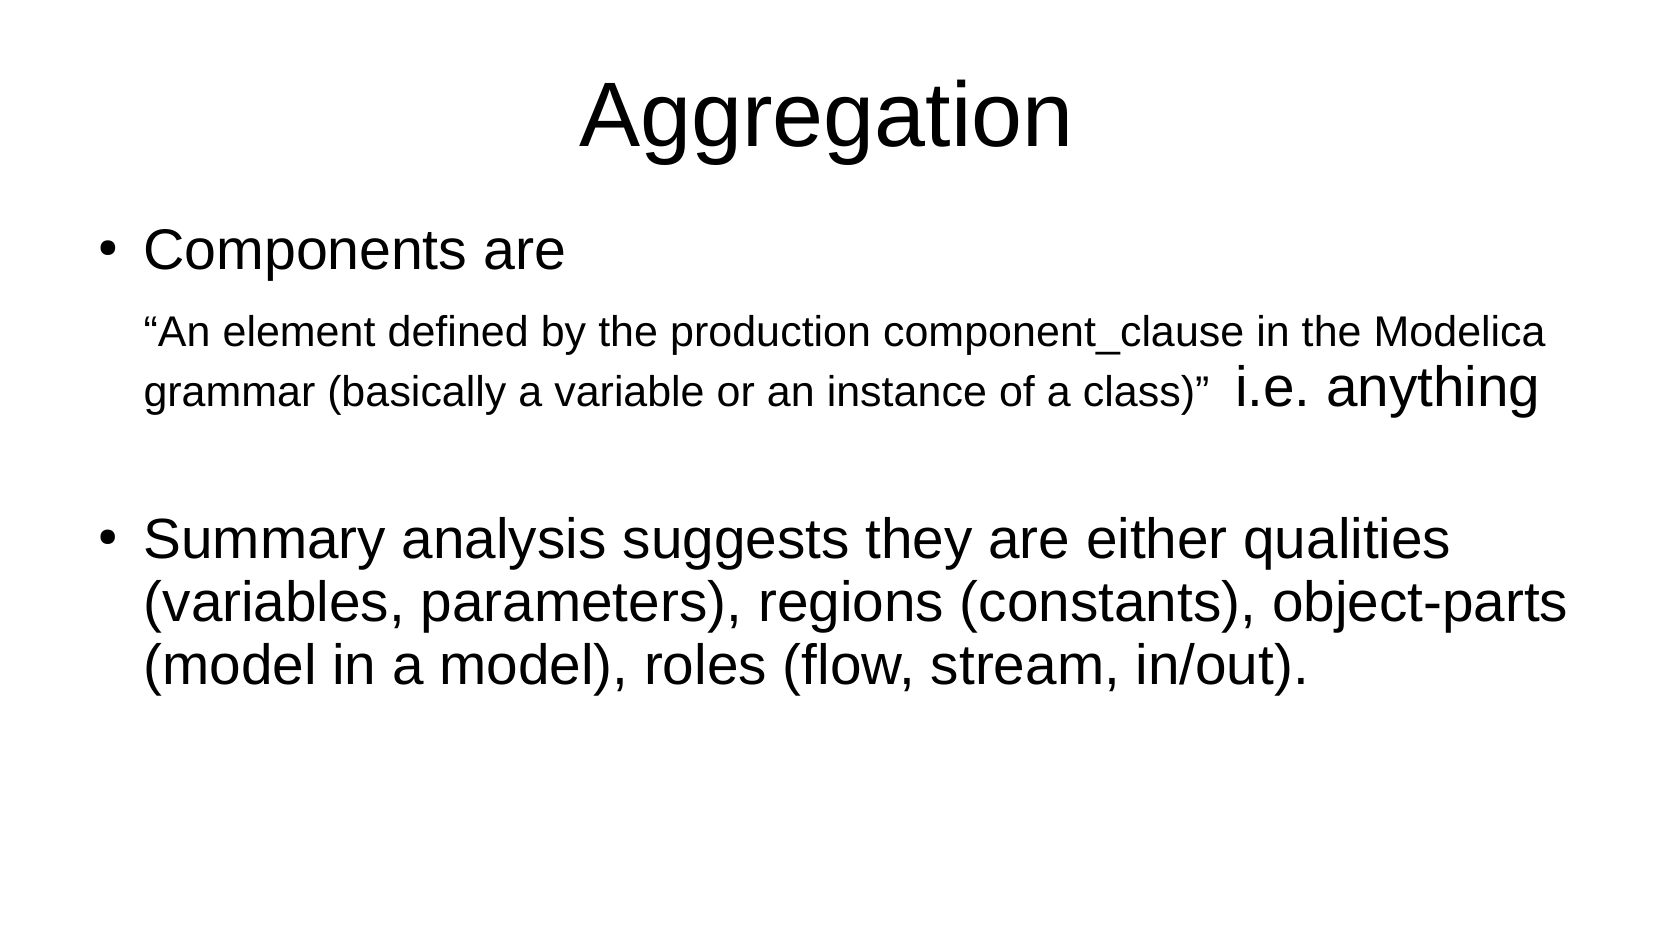

# Aggregation
Components are
“An element defined by the production component_clause in the Modelica grammar (basically a variable or an instance of a class)” i.e. anything
Summary analysis suggests they are either qualities (variables, parameters), regions (constants), object-parts (model in a model), roles (flow, stream, in/out).